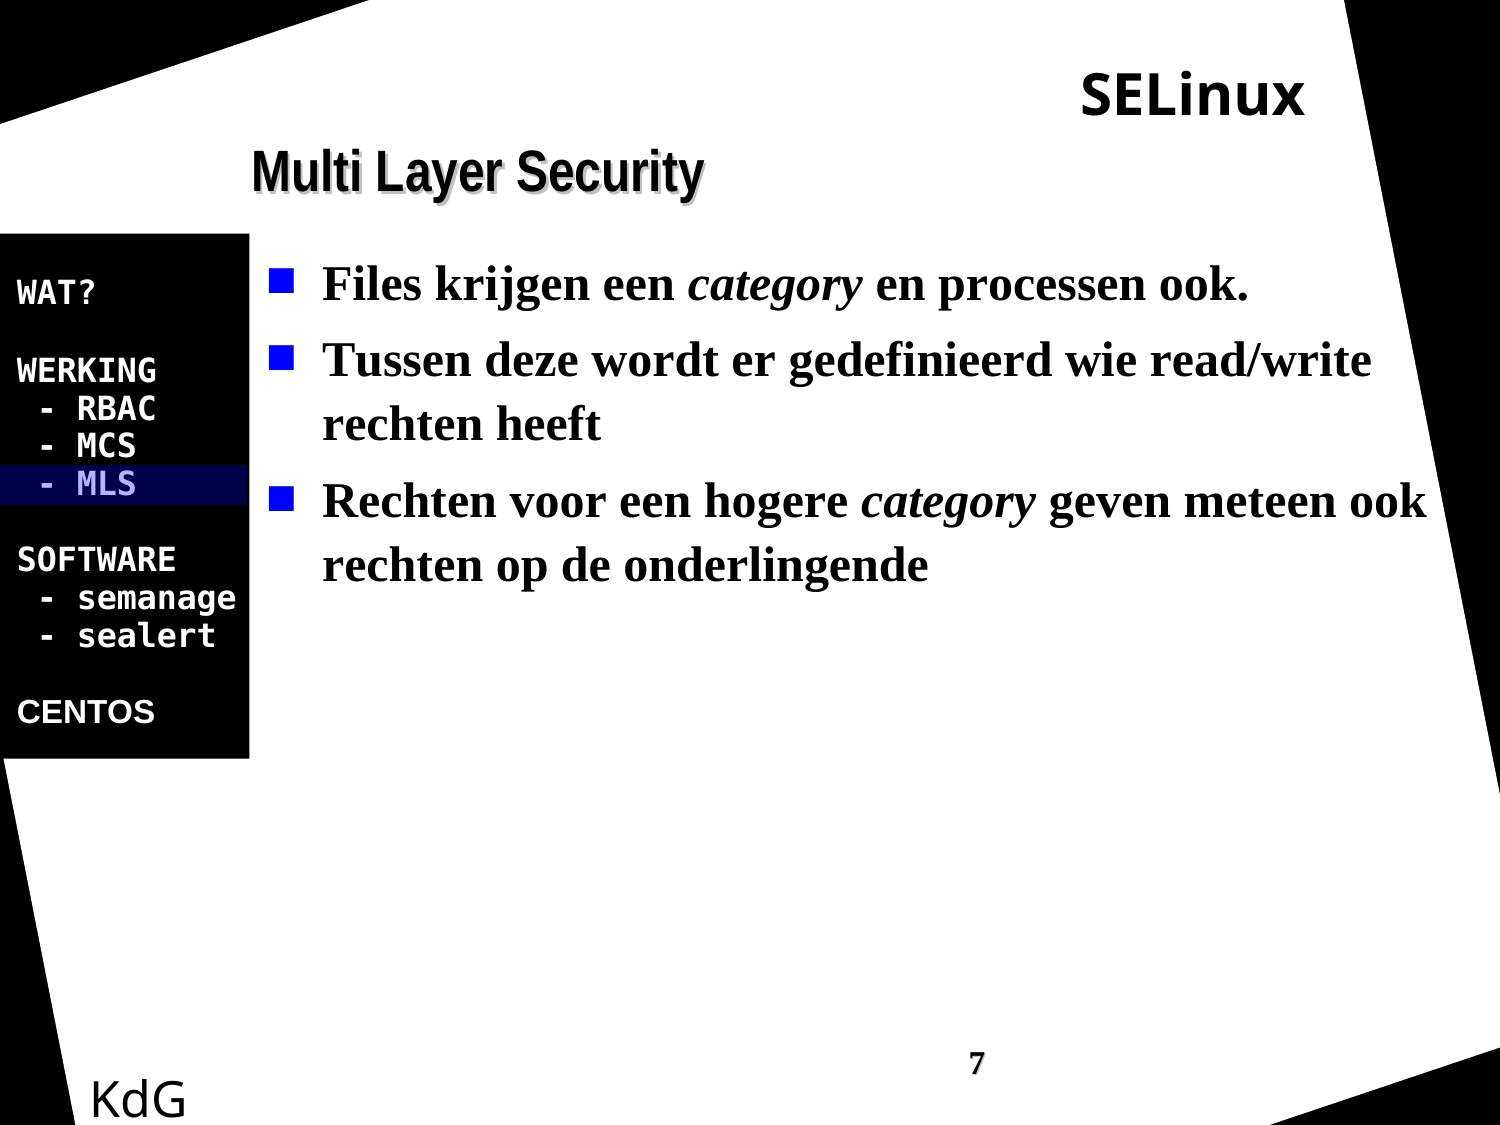

# Multi Layer Security
Files krijgen een category en processen ook.
Tussen deze wordt er gedefinieerd wie read/write rechten heeft
Rechten voor een hogere category geven meteen ook rechten op de onderlingende